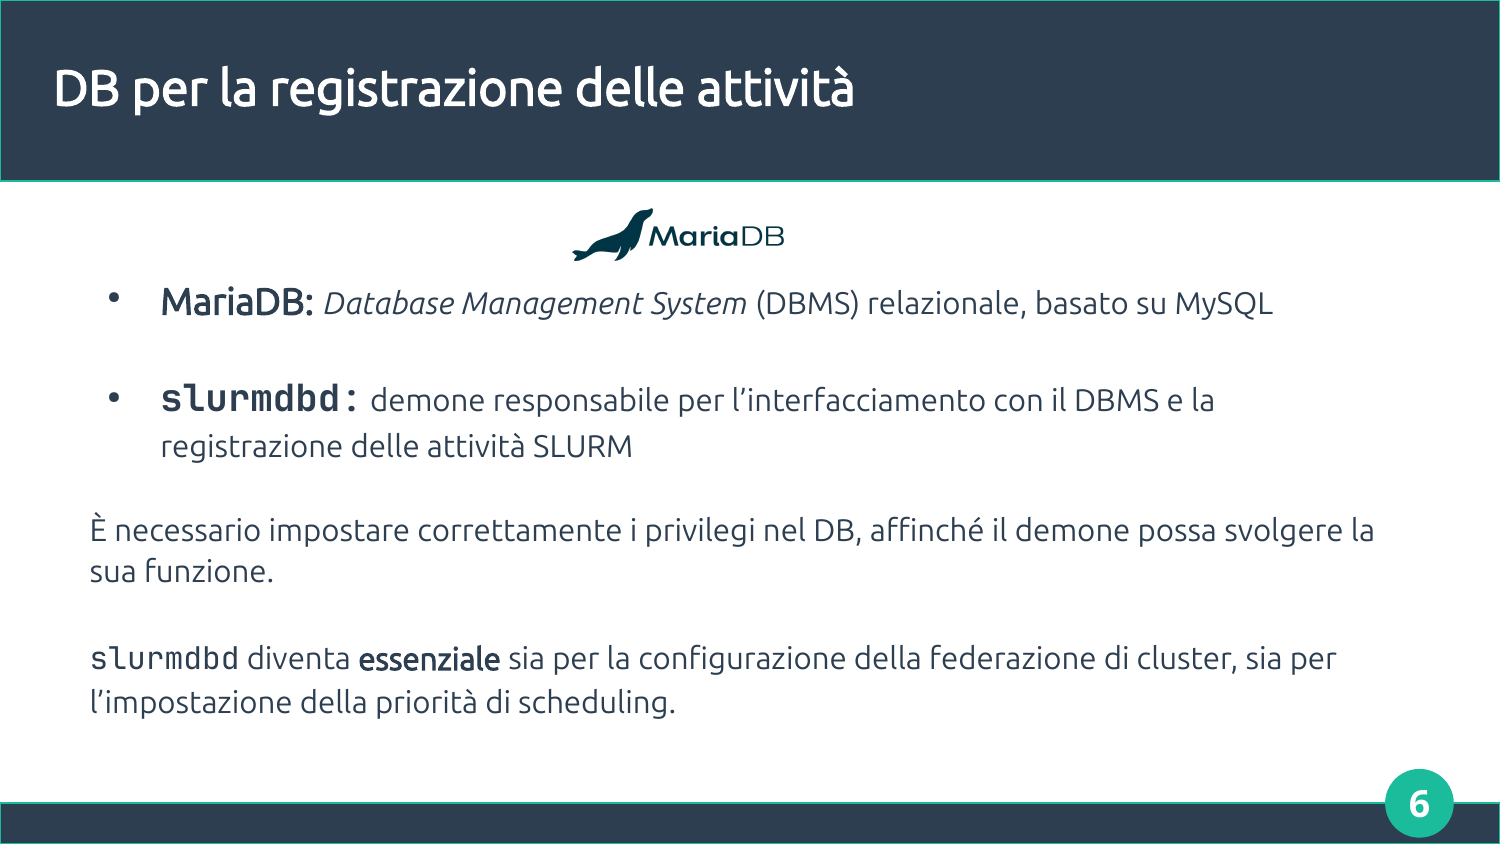

# DB per la registrazione delle attività
MariaDB: Database Management System (DBMS) relazionale, basato su MySQL
slurmdbd: demone responsabile per l’interfacciamento con il DBMS e la registrazione delle attività SLURM
È necessario impostare correttamente i privilegi nel DB, affinché il demone possa svolgere la sua funzione.
slurmdbd diventa essenziale sia per la configurazione della federazione di cluster, sia per l’impostazione della priorità di scheduling.
6